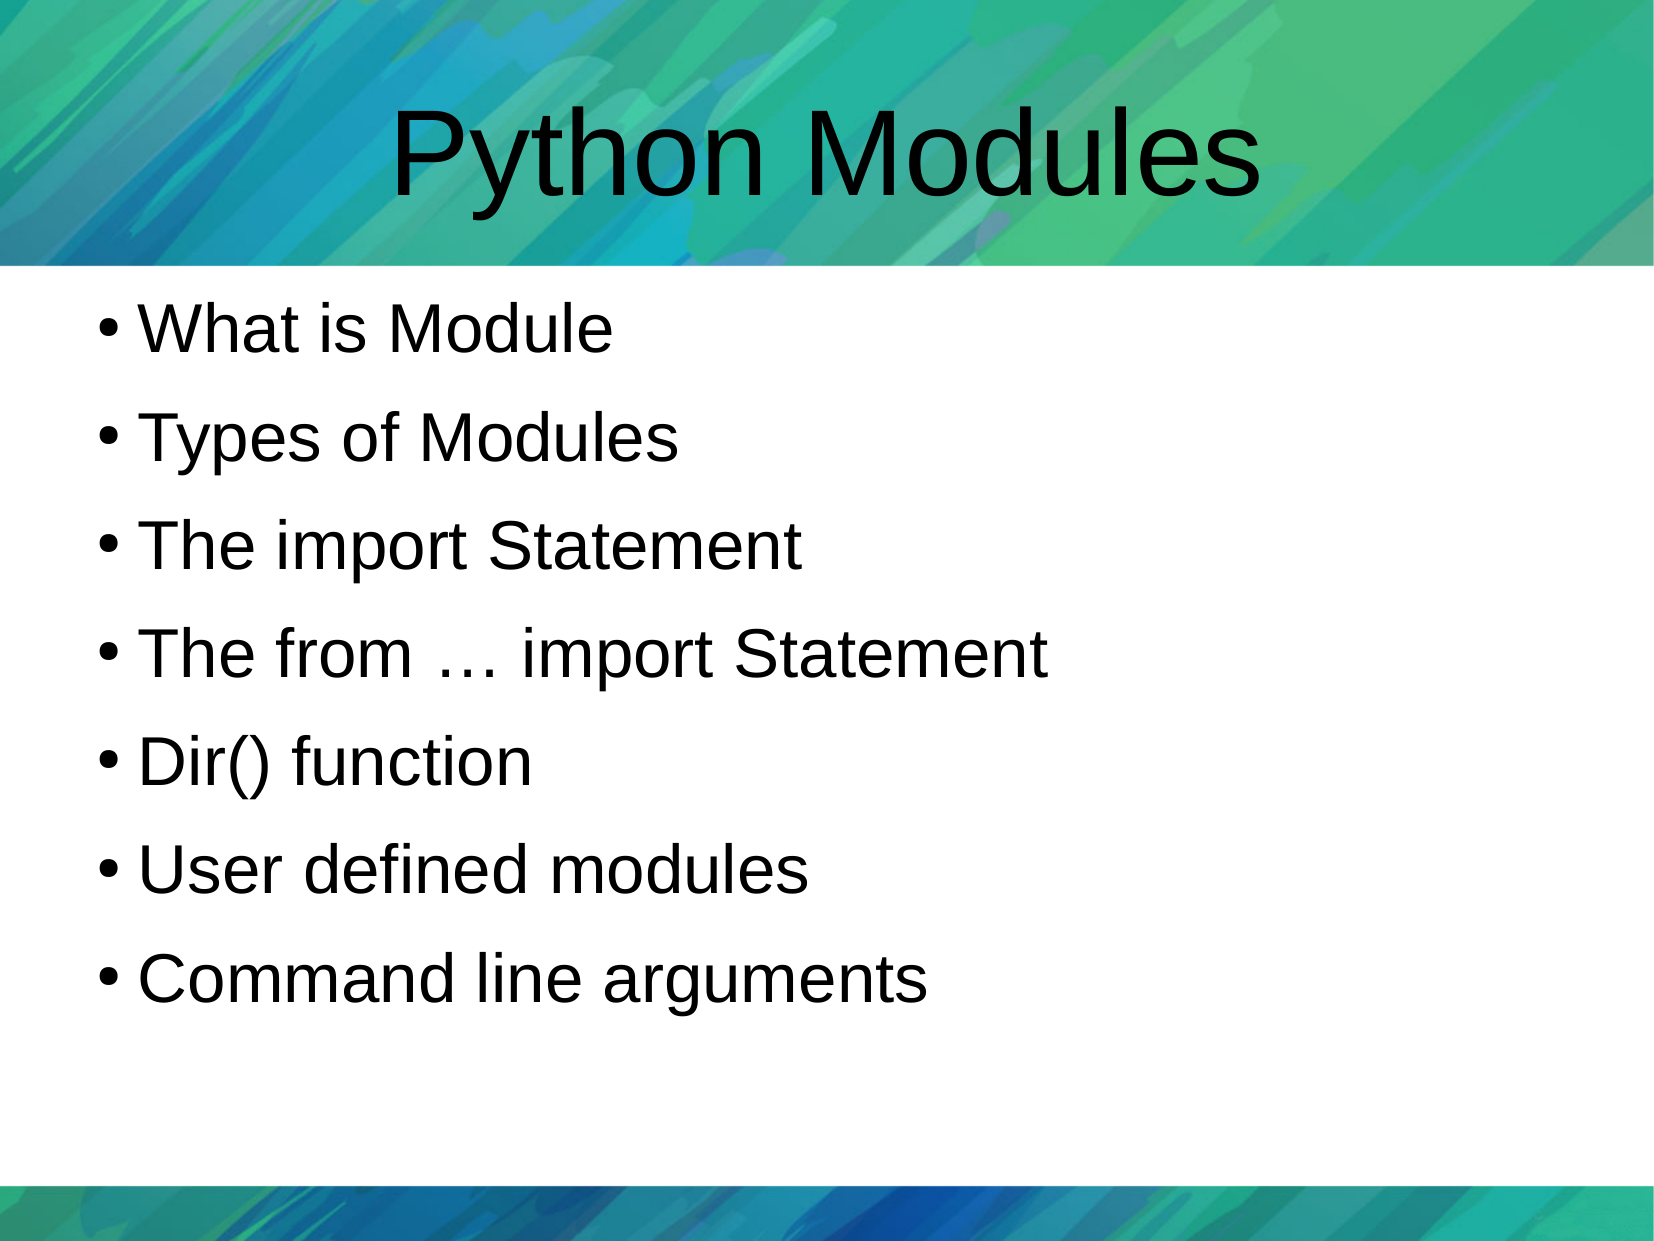

# Python Modules
What is Module
Types of Modules
The import Statement
The from … import Statement
Dir() function
User defined modules
Command line arguments